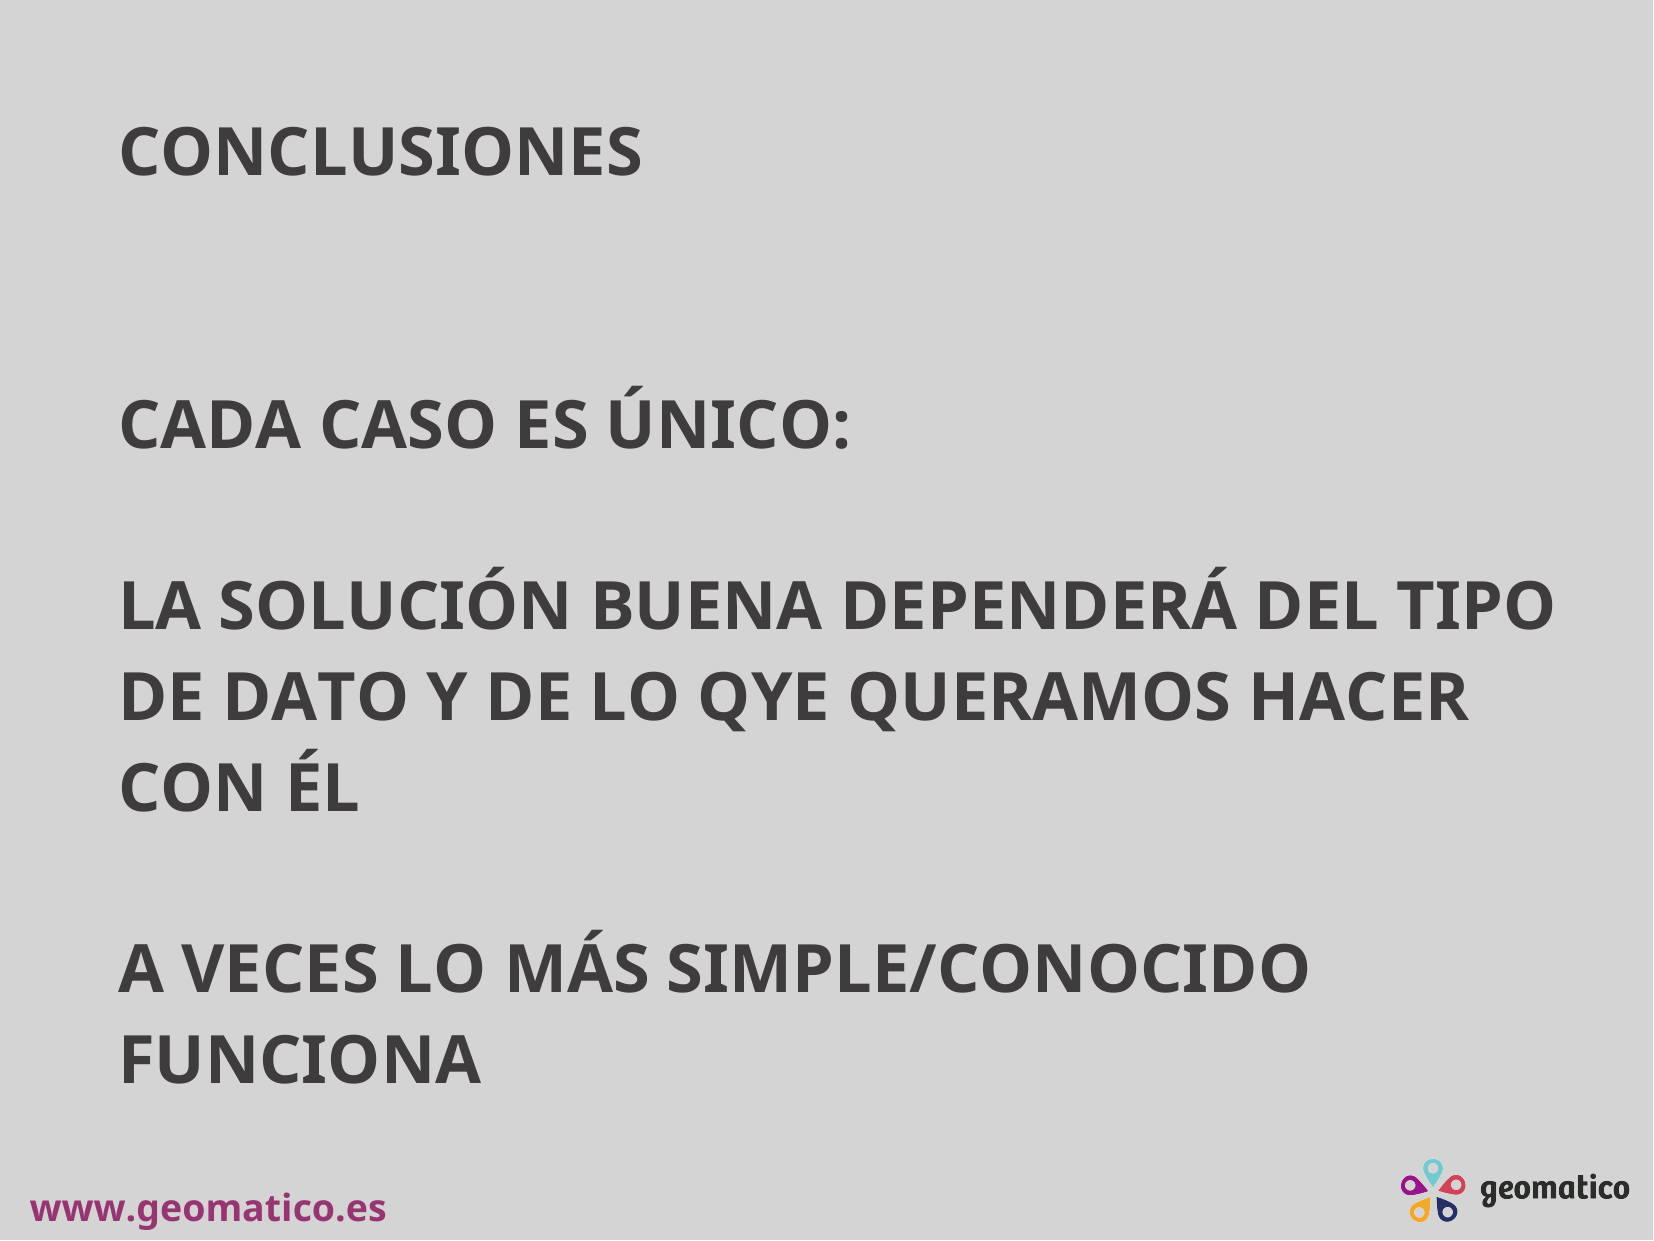

conclusiones
Cada caso es único:
La solución buena dependerá del tipo de dato Y de lo qye queramos hacer con él
A veces lo más simple/conocido funciona
(Pero wms es aburrido, y nos gusta jugar)